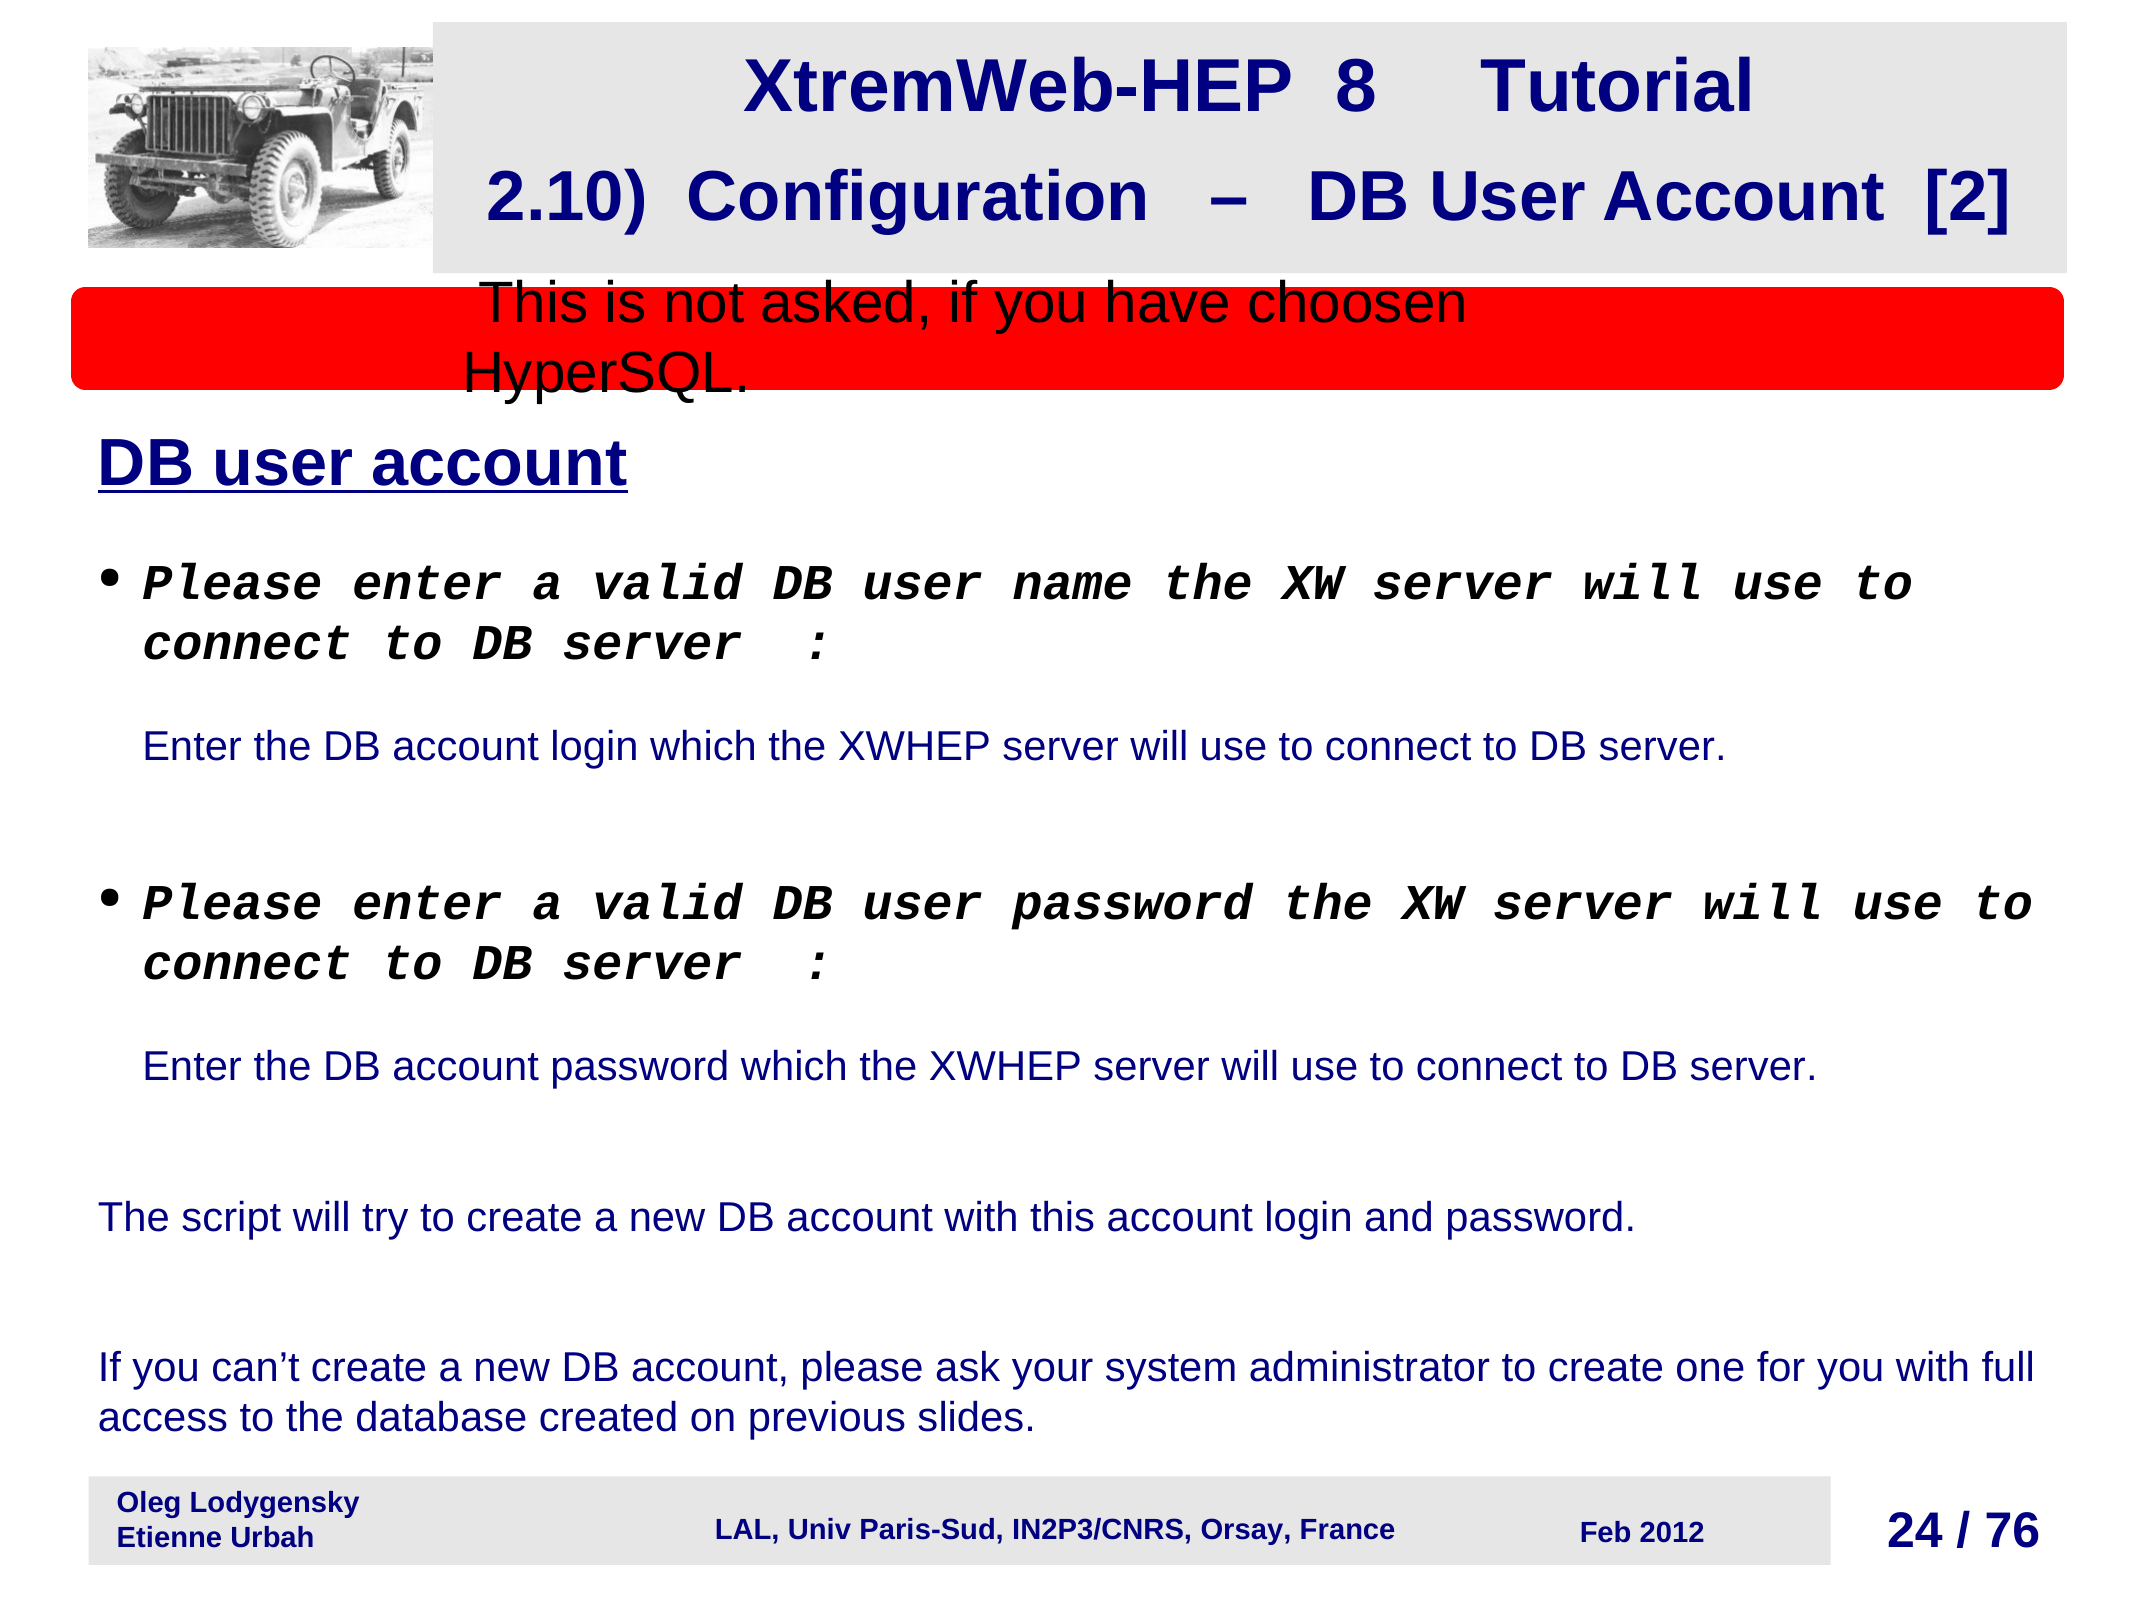

# 2.10) Configuration – DB User Account [2]
 This is not asked, if you have choosen HyperSQL.
DB user account
Please enter a valid DB user name the XW server will use to connect to DB server :
Enter the DB account login which the XWHEP server will use to connect to DB server.
Please enter a valid DB user password the XW server will use to connect to DB server :
Enter the DB account password which the XWHEP server will use to connect to DB server.
The script will try to create a new DB account with this account login and password.
If you can’t create a new DB account, please ask your system administrator to create one for you with full access to the database created on previous slides.
24